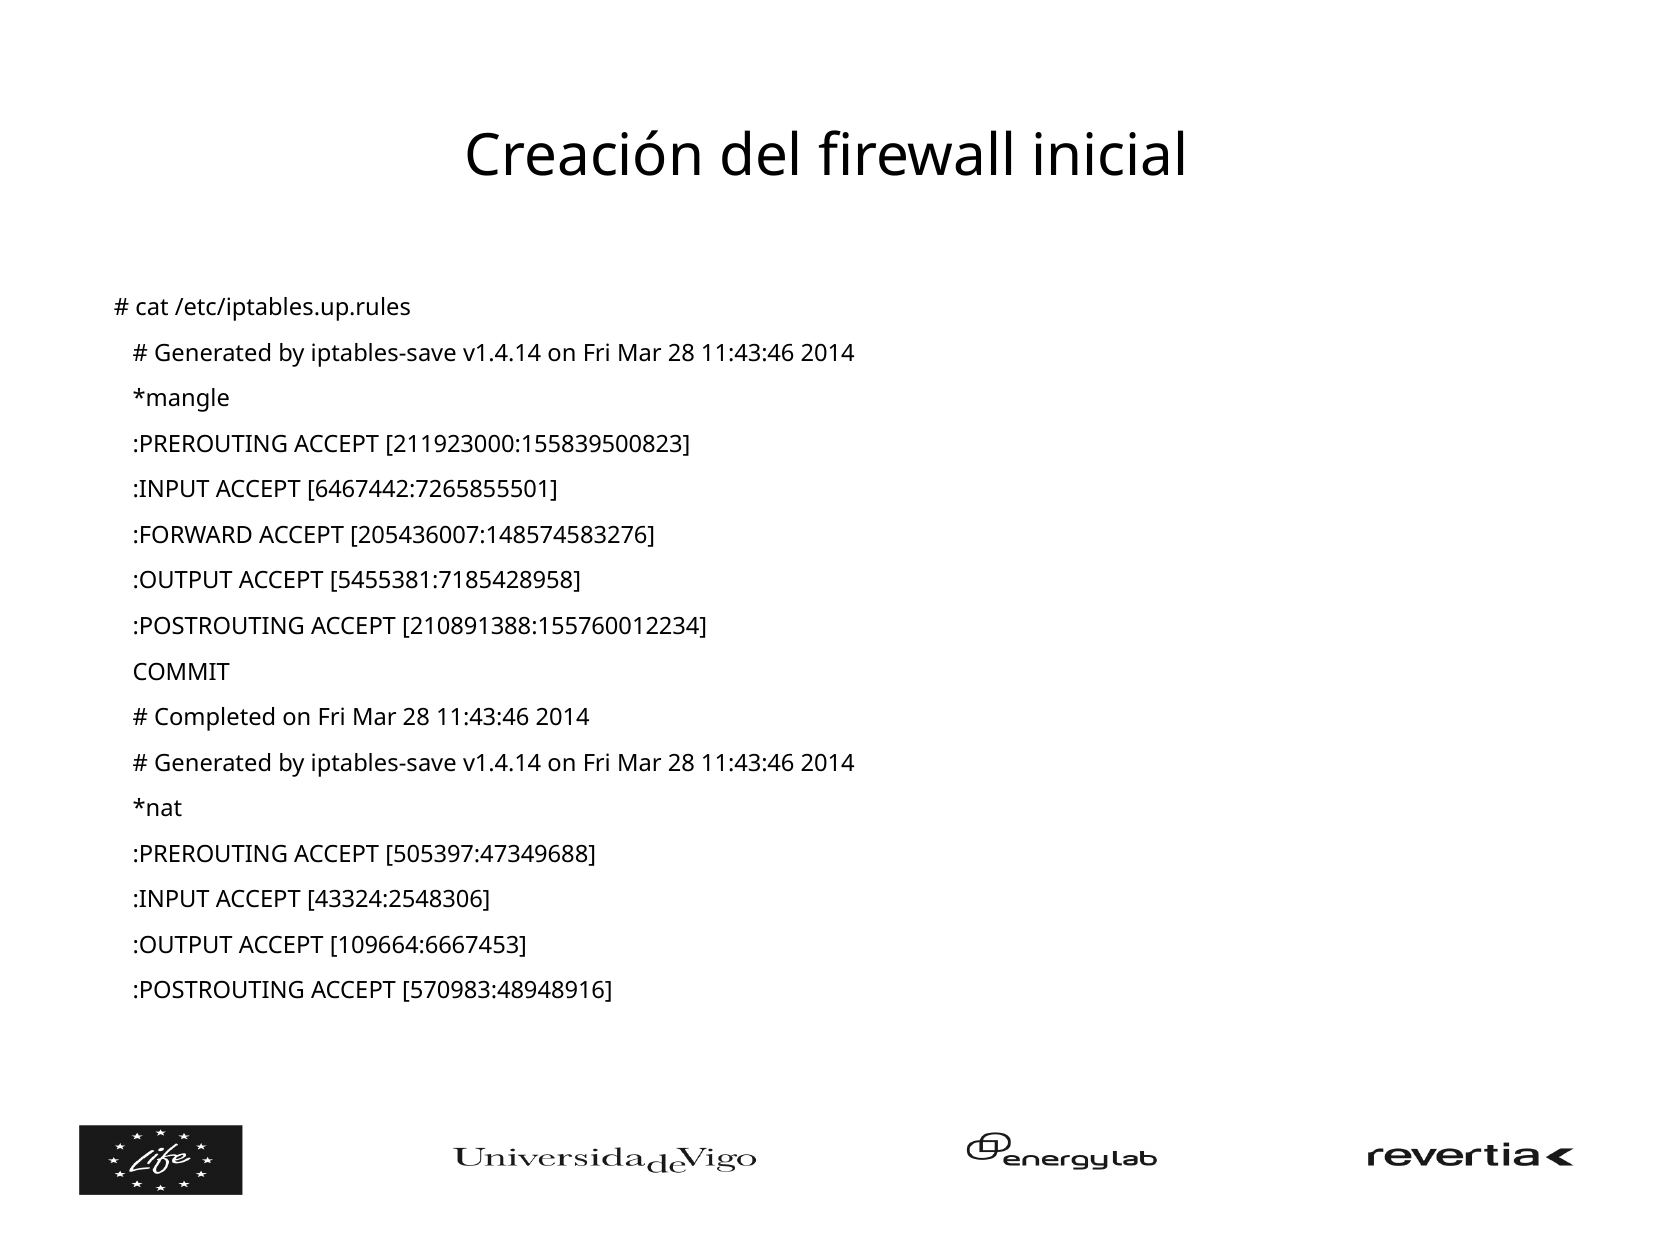

# Creación del firewall inicial
# cat /etc/iptables.up.rules
 # Generated by iptables-save v1.4.14 on Fri Mar 28 11:43:46 2014
 *mangle
 :PREROUTING ACCEPT [211923000:155839500823]
 :INPUT ACCEPT [6467442:7265855501]
 :FORWARD ACCEPT [205436007:148574583276]
 :OUTPUT ACCEPT [5455381:7185428958]
 :POSTROUTING ACCEPT [210891388:155760012234]
 COMMIT
 # Completed on Fri Mar 28 11:43:46 2014
 # Generated by iptables-save v1.4.14 on Fri Mar 28 11:43:46 2014
 *nat
 :PREROUTING ACCEPT [505397:47349688]
 :INPUT ACCEPT [43324:2548306]
 :OUTPUT ACCEPT [109664:6667453]
 :POSTROUTING ACCEPT [570983:48948916]